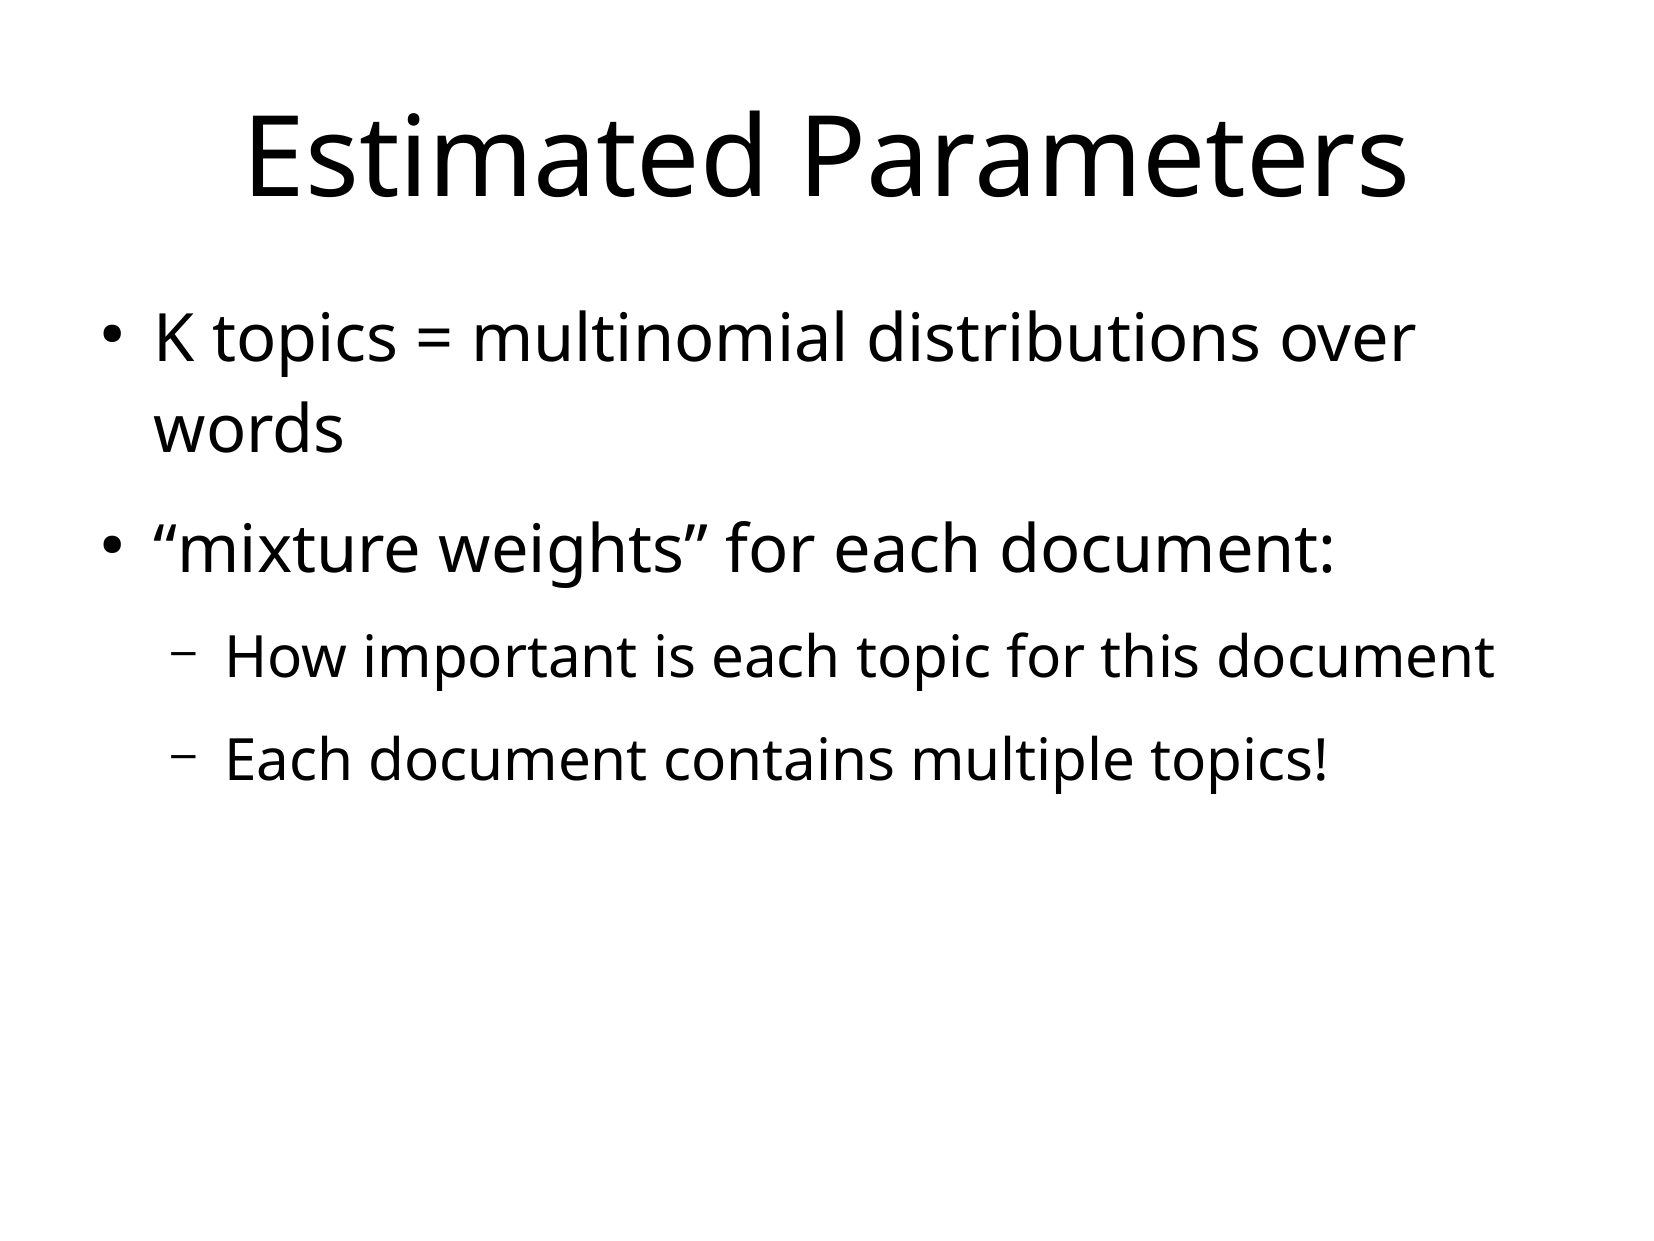

# Estimated Parameters
K topics = multinomial distributions over words
“mixture weights” for each document:
How important is each topic for this document
Each document contains multiple topics!